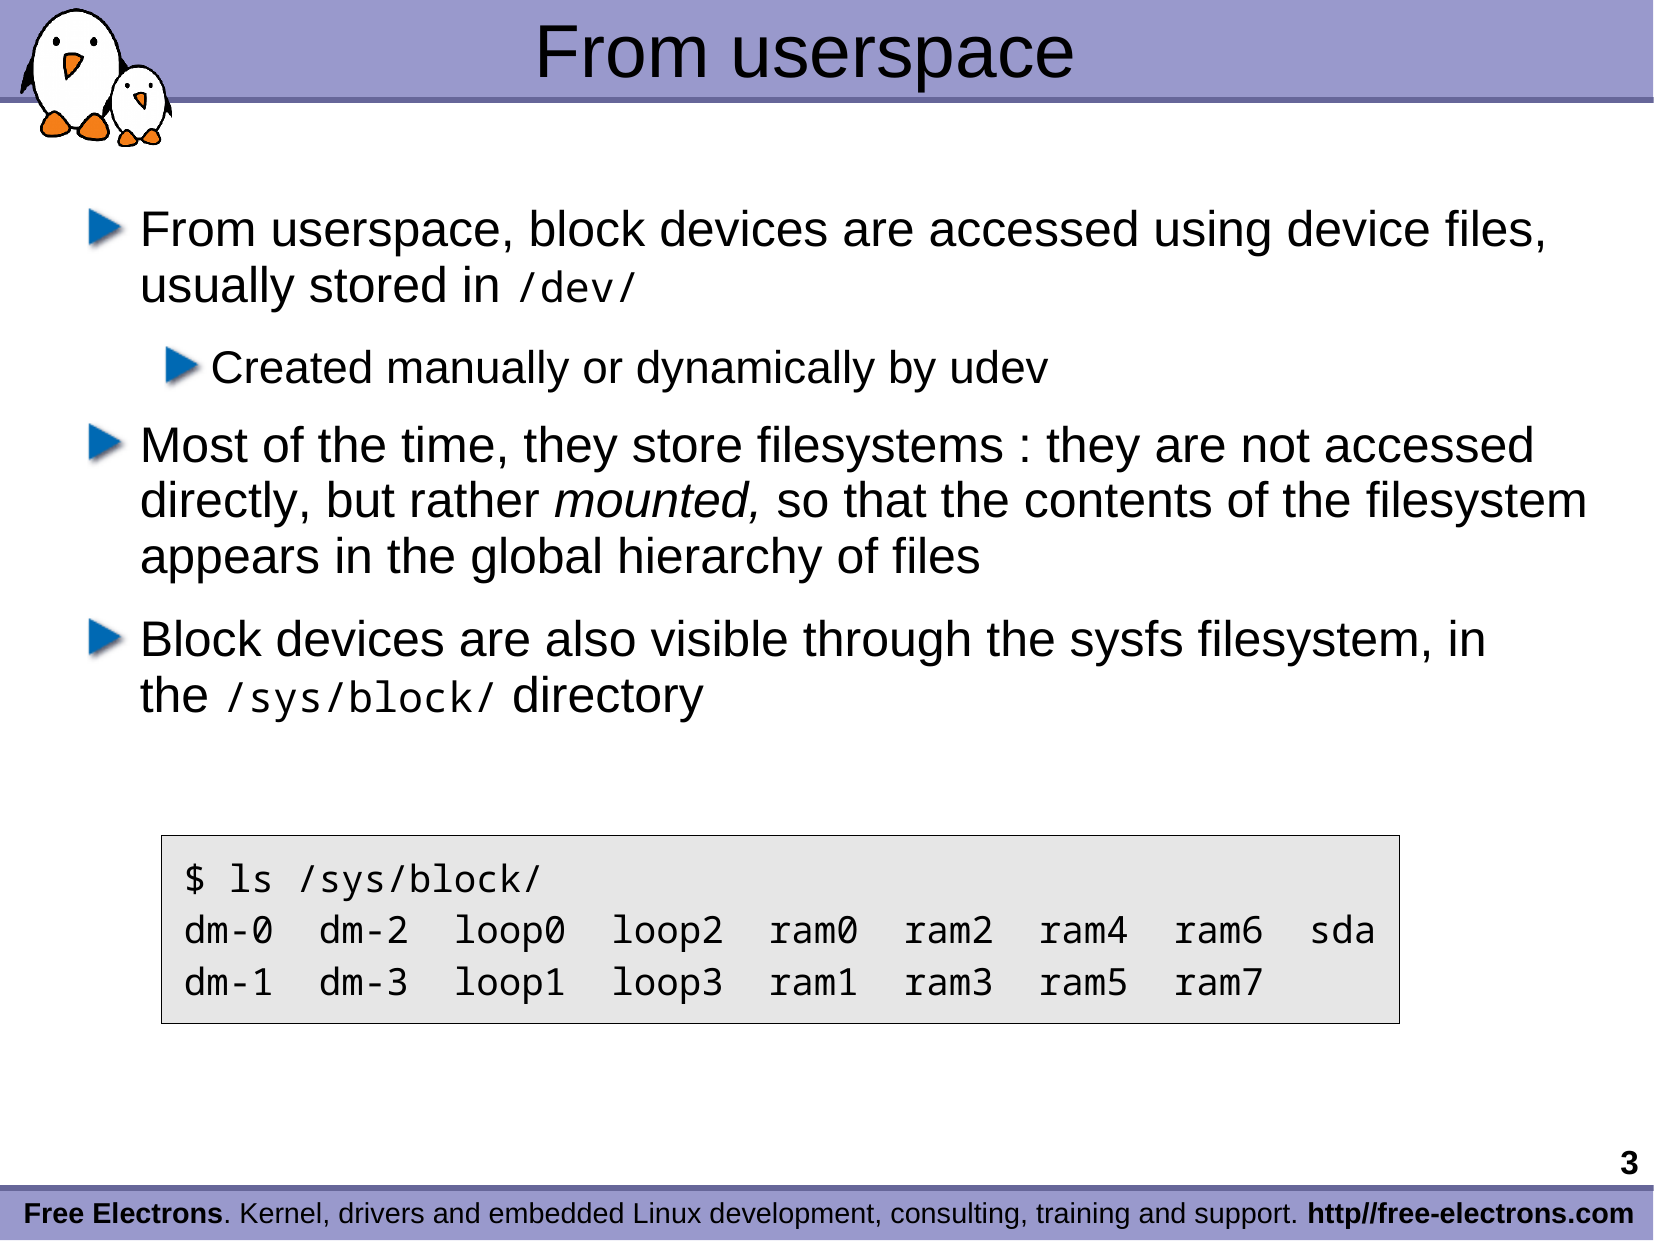

# From userspace
From userspace, block devices are accessed using device files, usually stored in /dev/
Created manually or dynamically by udev
Most of the time, they store filesystems : they are not accessed directly, but rather mounted, so that the contents of the filesystem appears in the global hierarchy of files
Block devices are also visible through the sysfs filesystem, in the /sys/block/ directory
 $ ls /sys/block/
 dm-0 dm-2 loop0 loop2 ram0 ram2 ram4 ram6 sda
 dm-1 dm-3 loop1 loop3 ram1 ram3 ram5 ram7